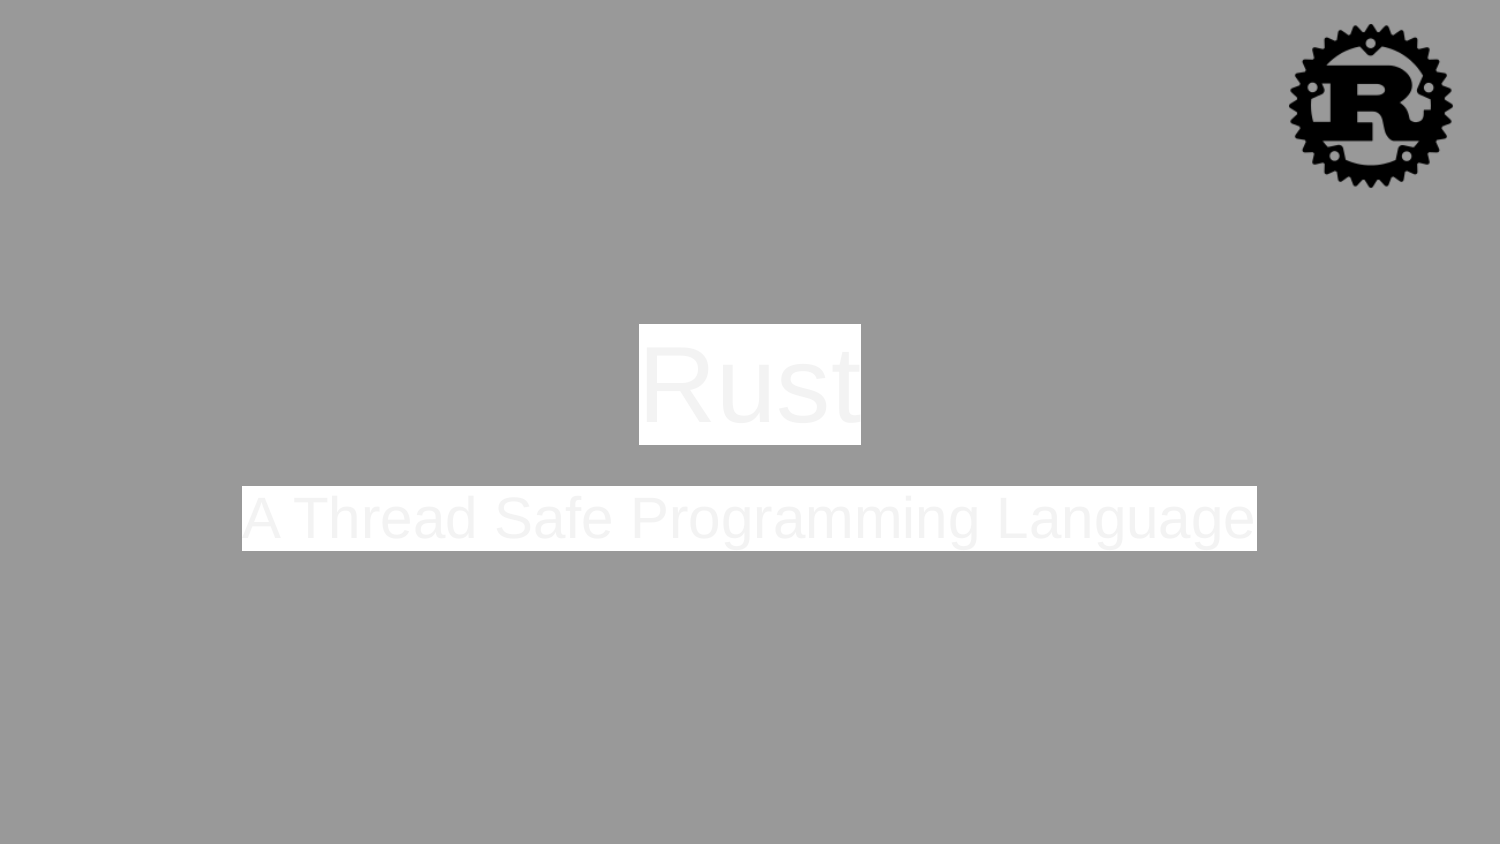

# Rust
A Thread Safe Programming Language